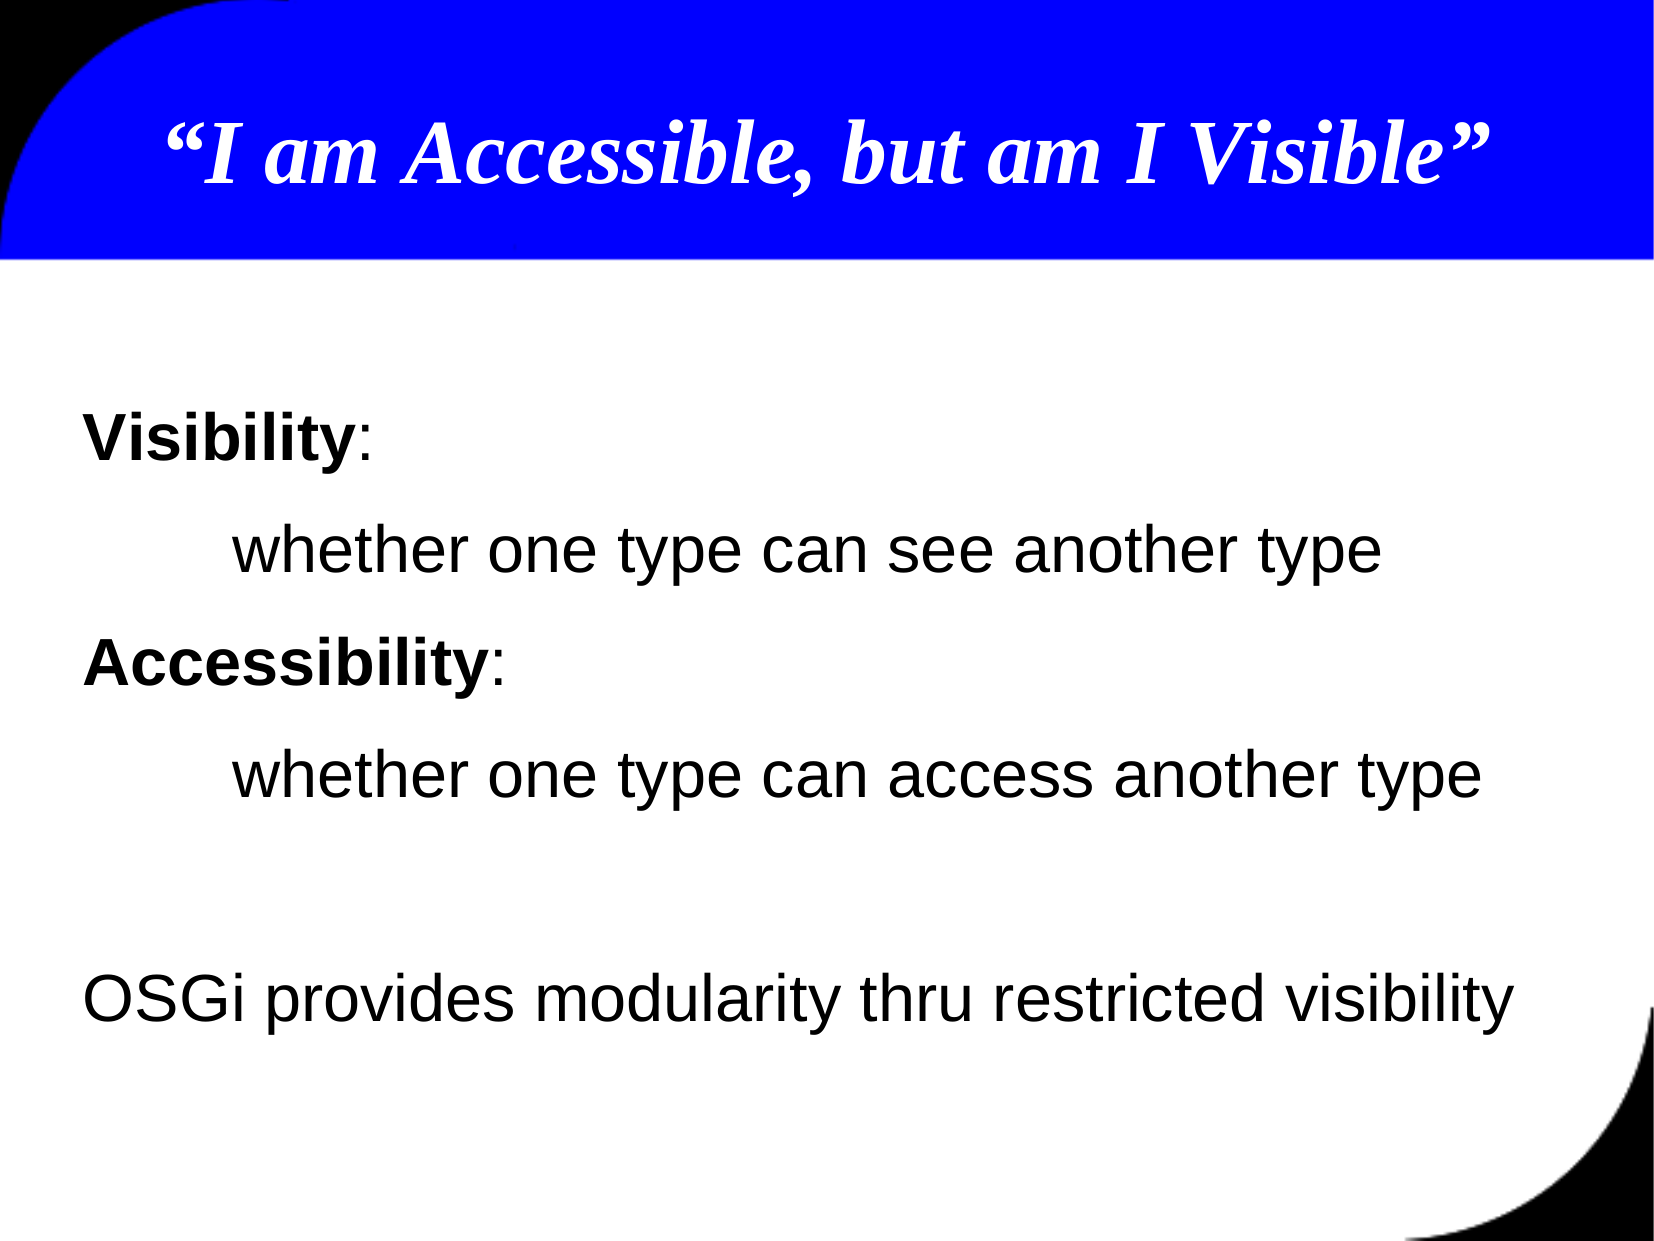

# “I am Accessible, but am I Visible”
Visibility:
		whether one type can see another type
Accessibility:
		whether one type can access another type
OSGi provides modularity thru restricted visibility